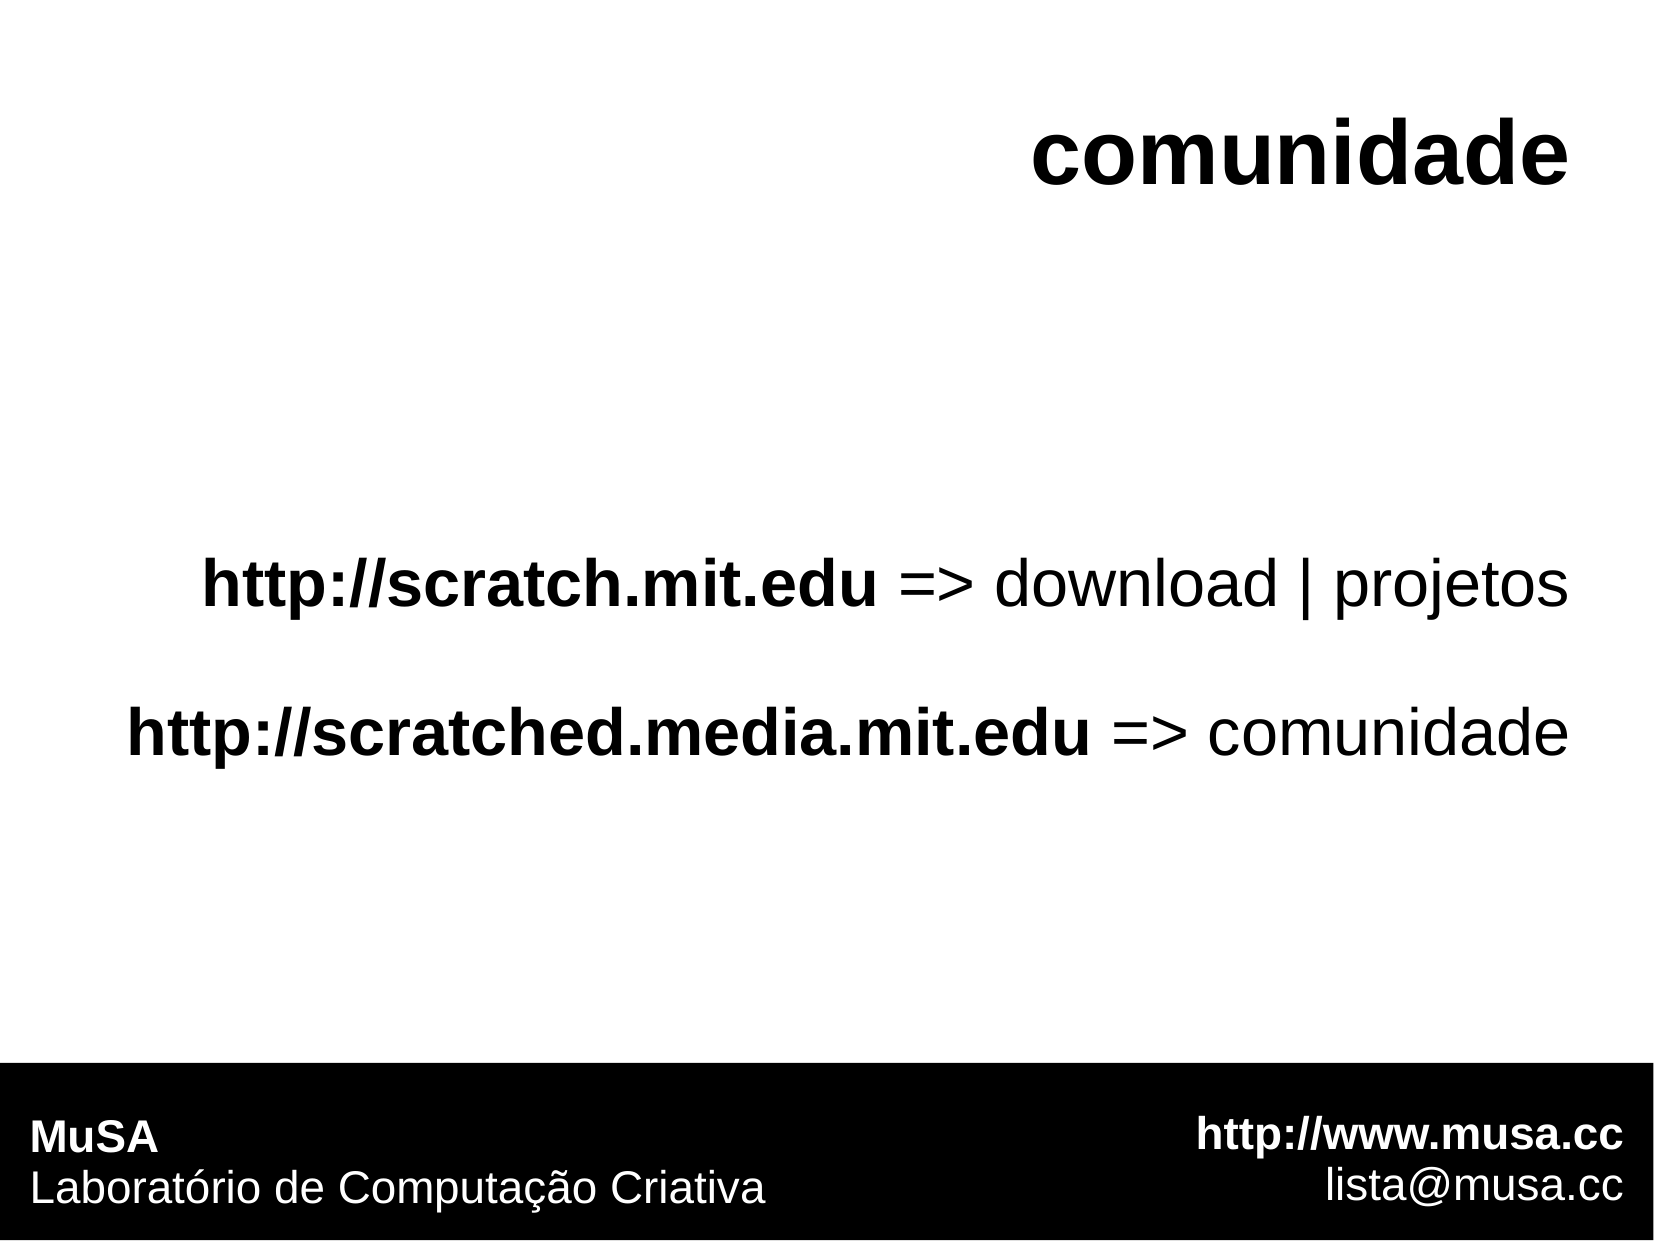

# comunidade
 http://scratch.mit.edu => download | projetos
http://scratched.media.mit.edu => comunidade
http://www.musa.cc
lista@musa.cc
MuSA
Laboratório de Computação Criativa